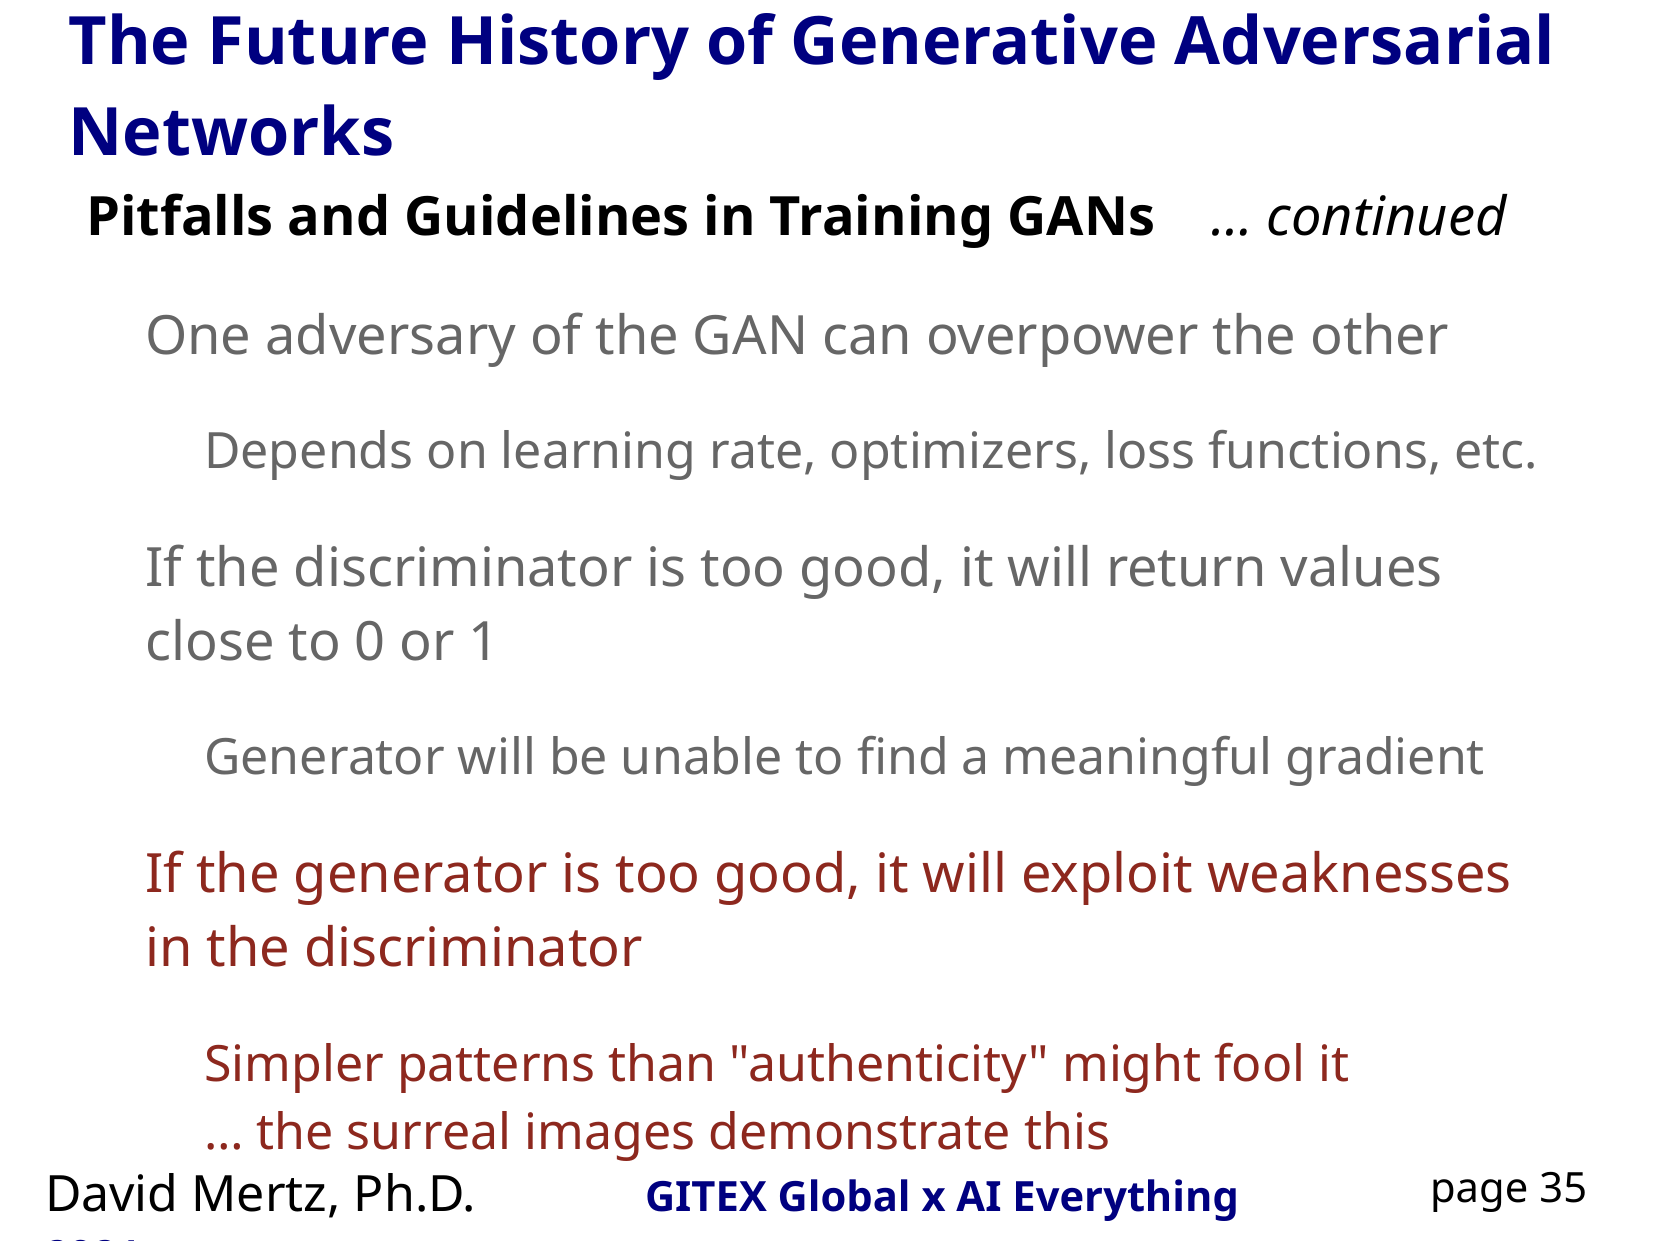

# Pitfalls and Guidelines in Training GANs	… continued
One adversary of the GAN can overpower the other
Depends on learning rate, optimizers, loss functions, etc.
If the discriminator is too good, it will return values close to 0 or 1
Generator will be unable to find a meaningful gradient
If the generator is too good, it will exploit weaknesses in the discriminator
Simpler patterns than "authenticity" might fool it
… the surreal images demonstrate this